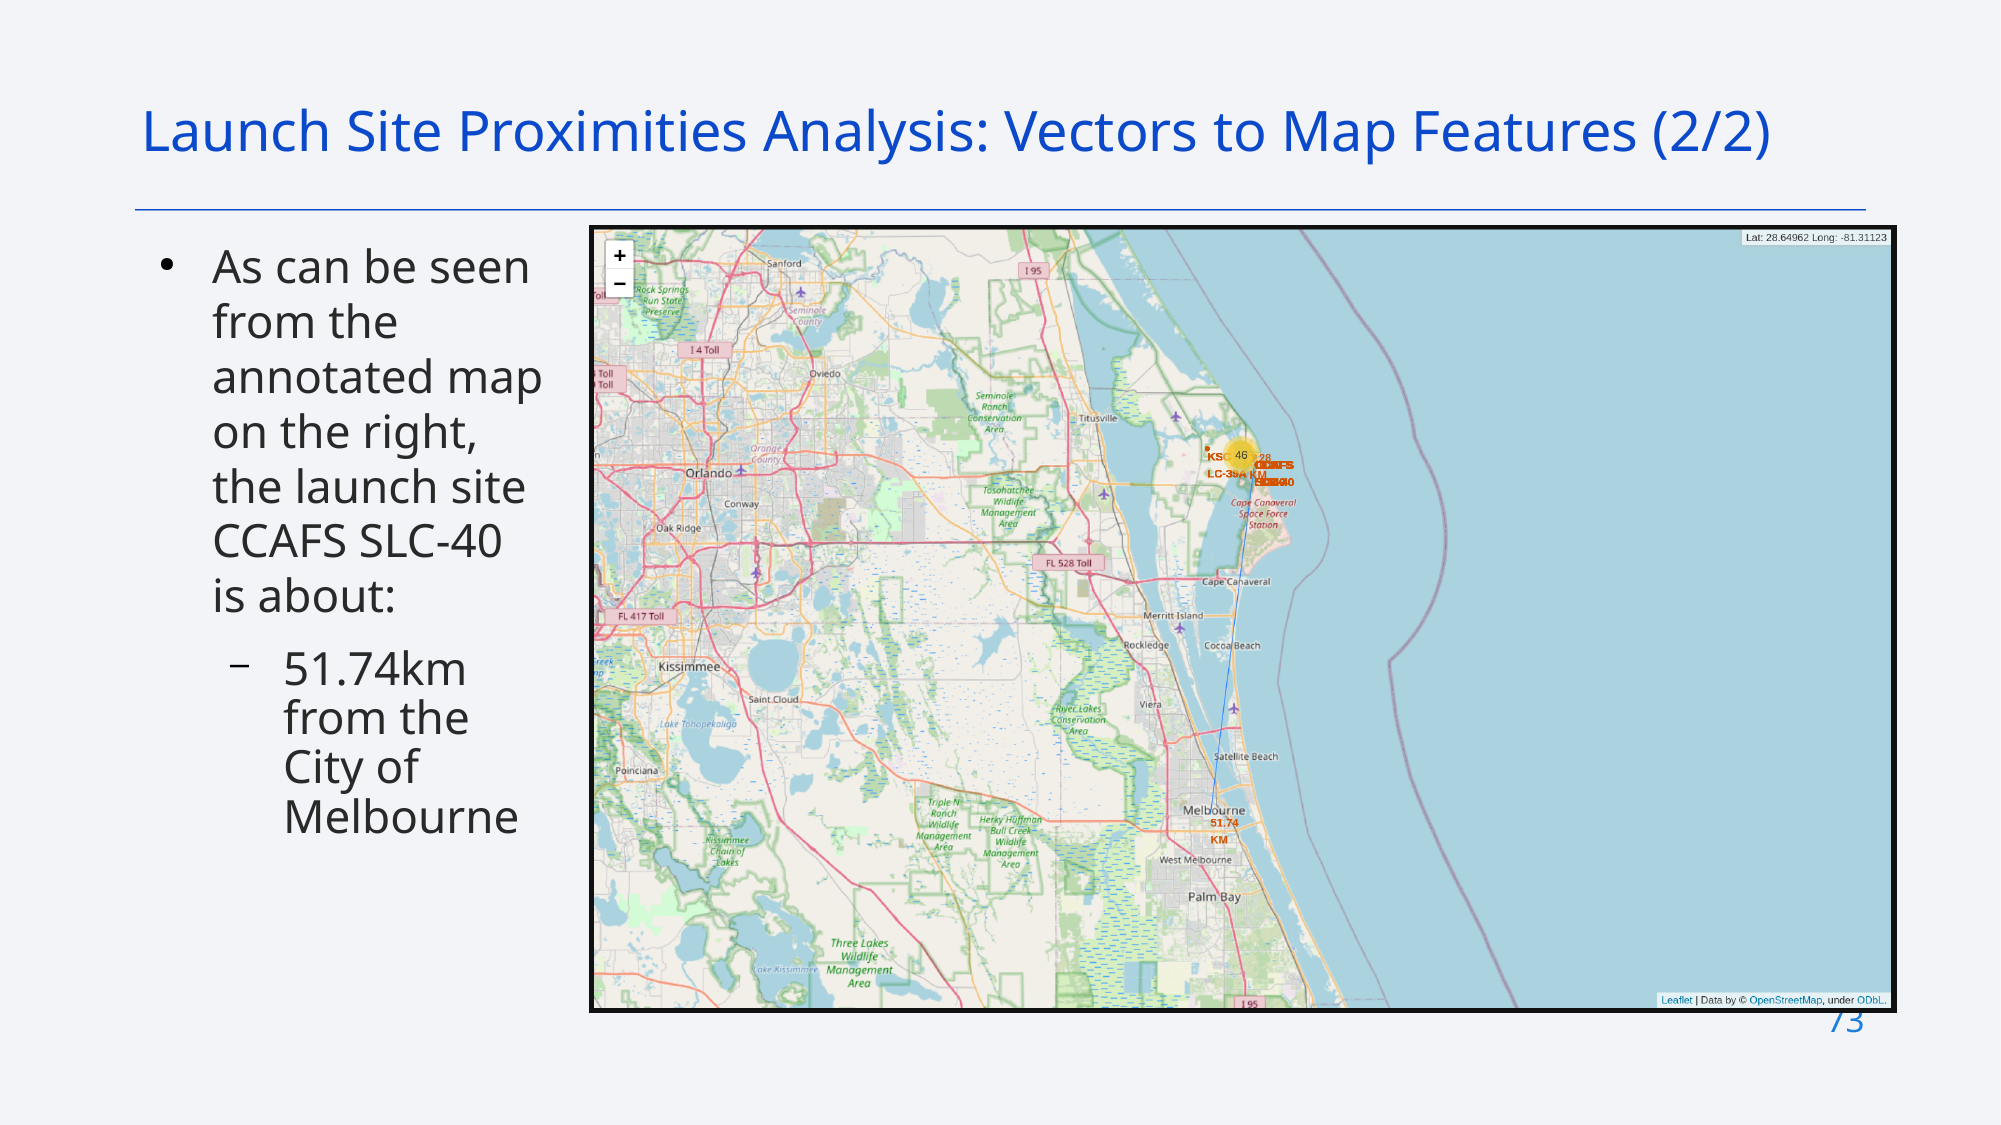

Launch Site Proximities Analysis: Vectors to Map Features (2/2)
# As can be seen from the annotated map on the right, the launch site CCAFS SLC-40 is about:
51.74km from the City of Melbourne
73